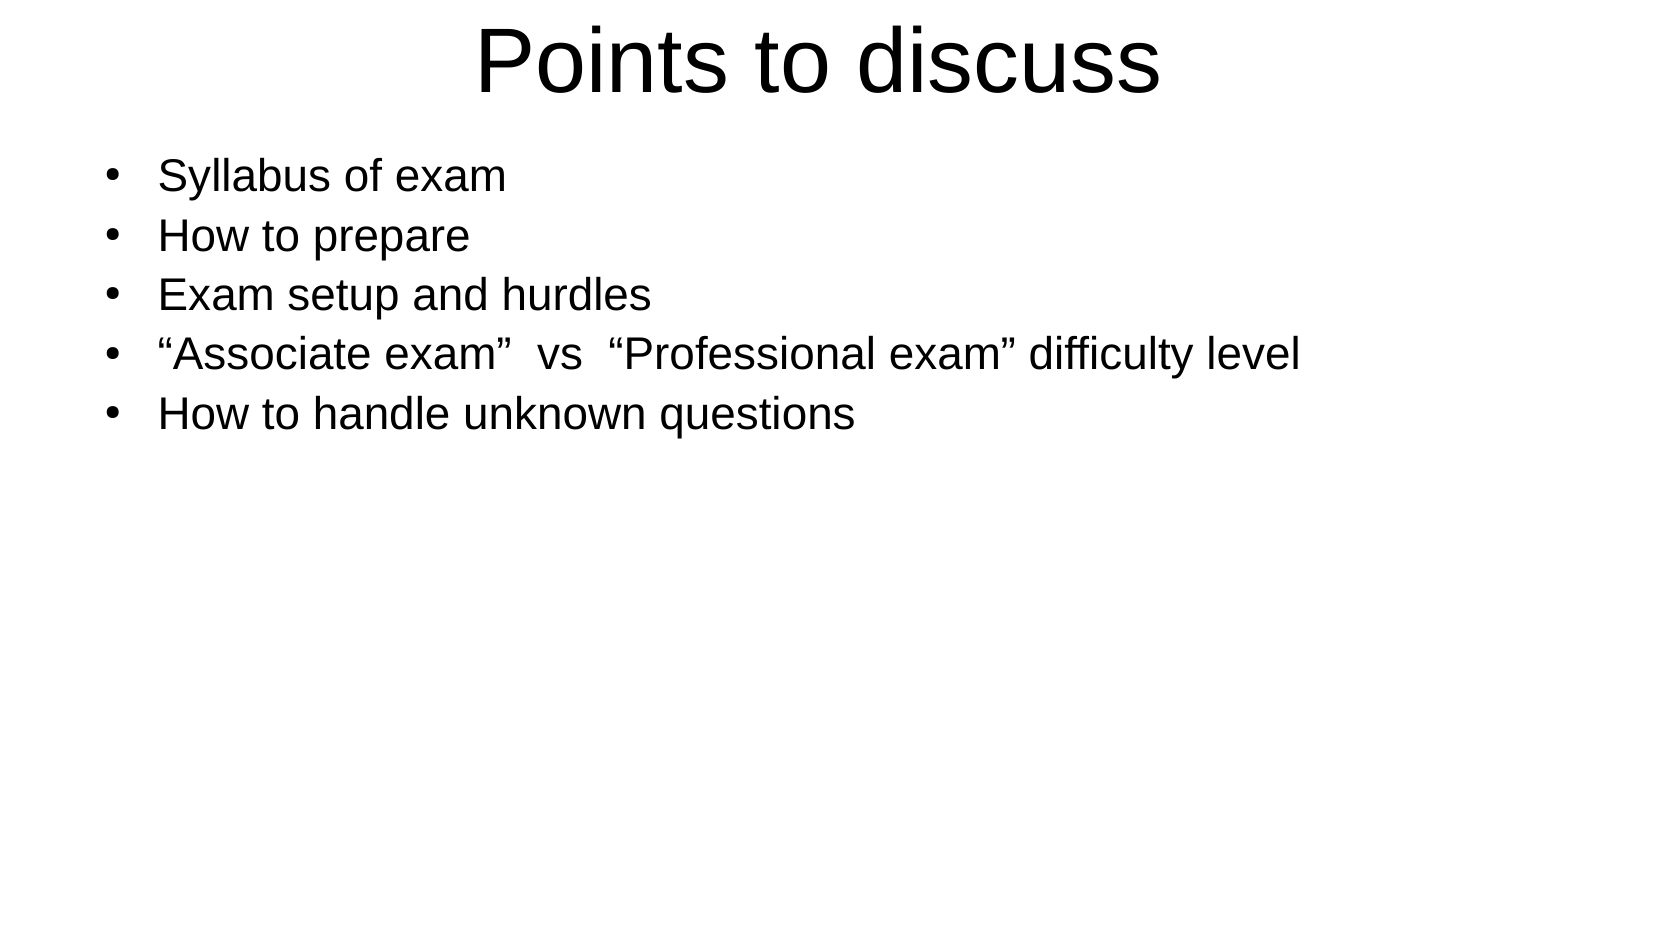

# Points to discuss
Syllabus of exam
How to prepare
Exam setup and hurdles
“Associate exam” vs “Professional exam” difficulty level
How to handle unknown questions